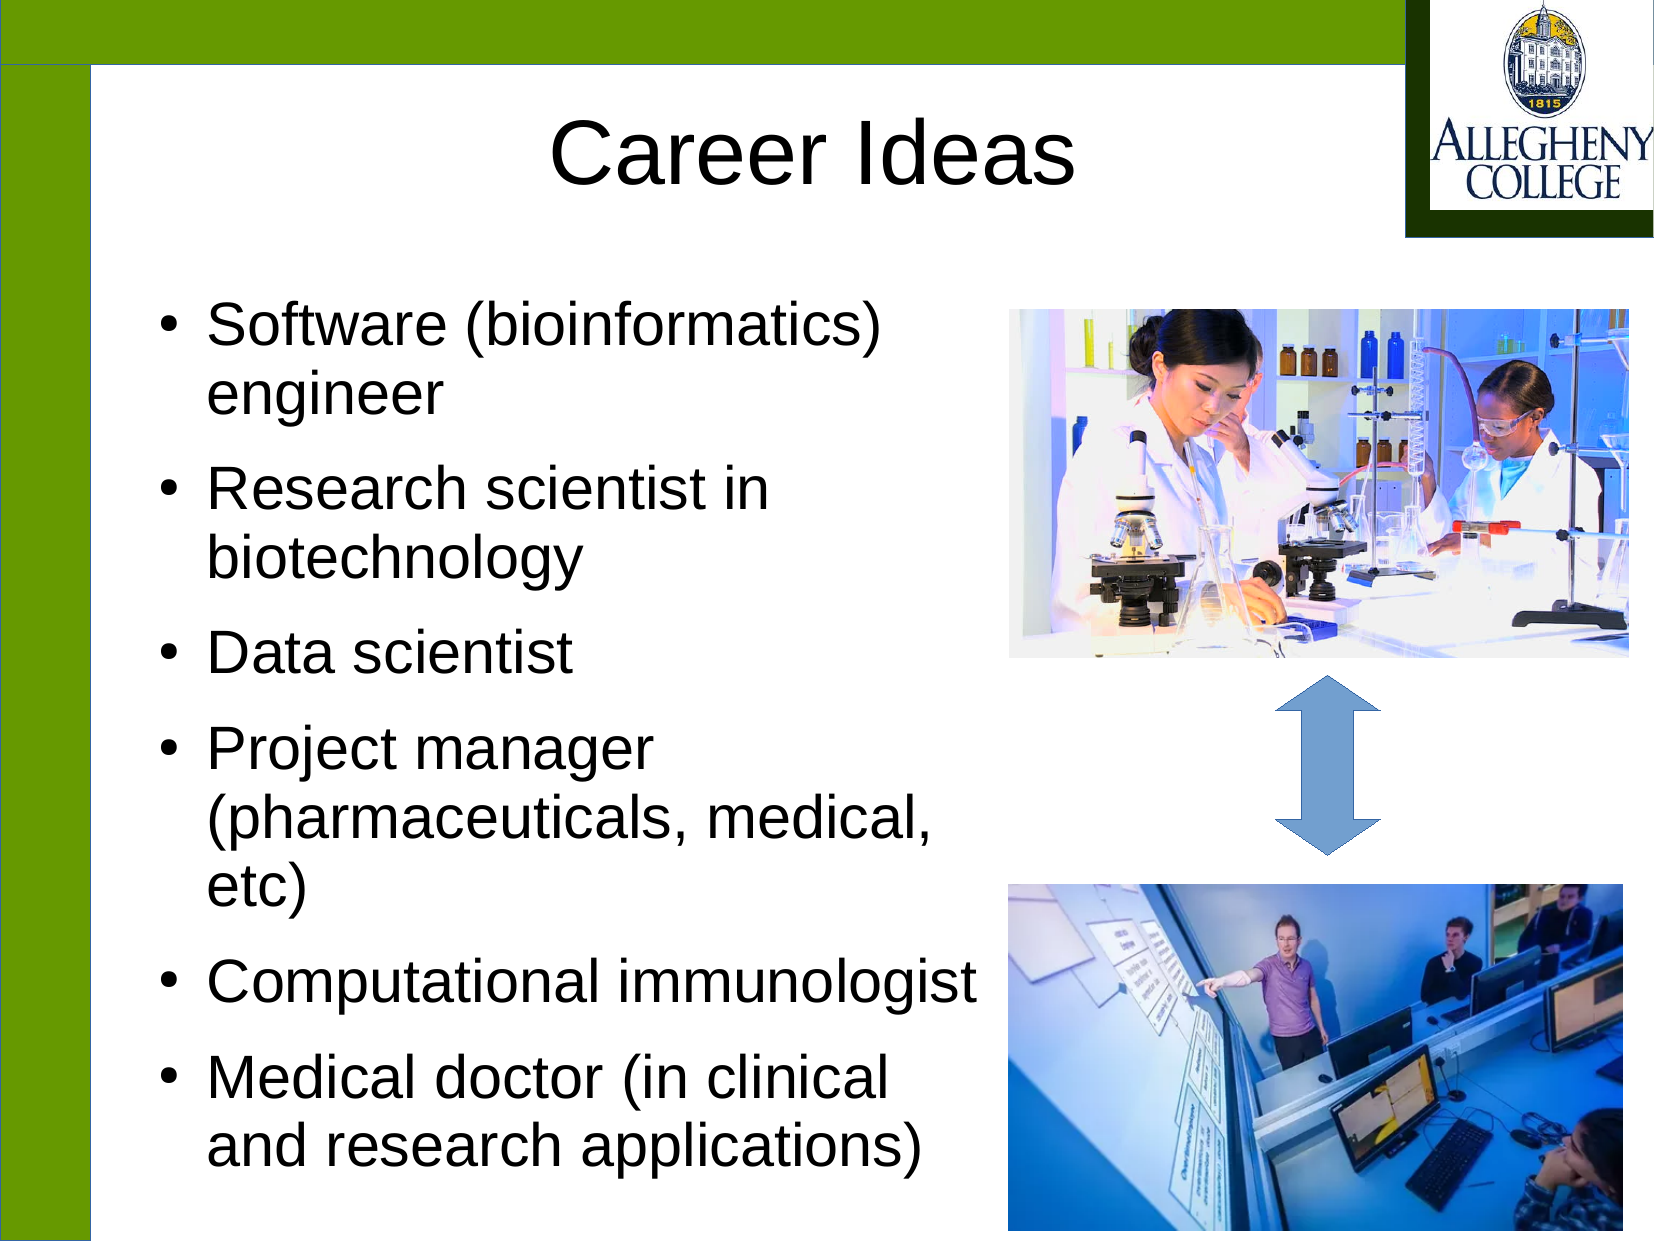

# Career Ideas
Software (bioinformatics) engineer
Research scientist in biotechnology
Data scientist
Project manager (pharmaceuticals, medical, etc)
Computational immunologist
Medical doctor (in clinical and research applications)